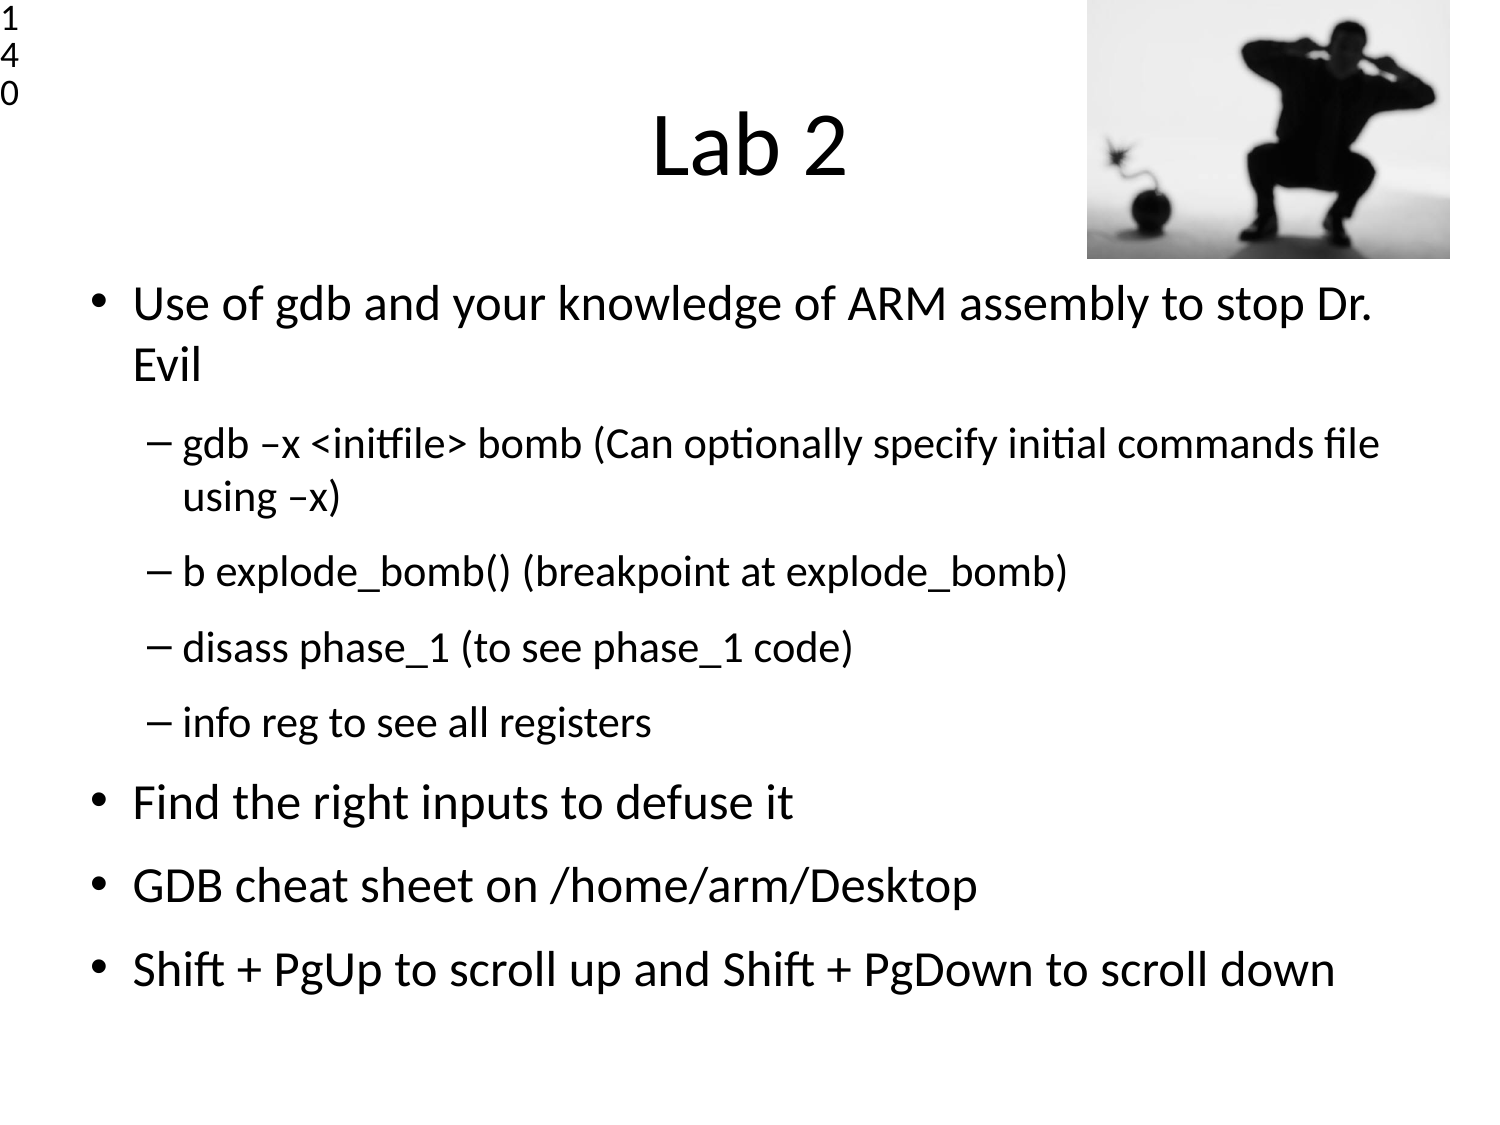

# Lab 2
Use of gdb and your knowledge of ARM assembly to stop Dr. Evil
gdb –x <initfile> bomb (Can optionally specify initial commands file using –x)
b explode_bomb() (breakpoint at explode_bomb)
disass phase_1 (to see phase_1 code)
info reg to see all registers
Find the right inputs to defuse it
GDB cheat sheet on /home/arm/Desktop
Shift + PgUp to scroll up and Shift + PgDown to scroll down